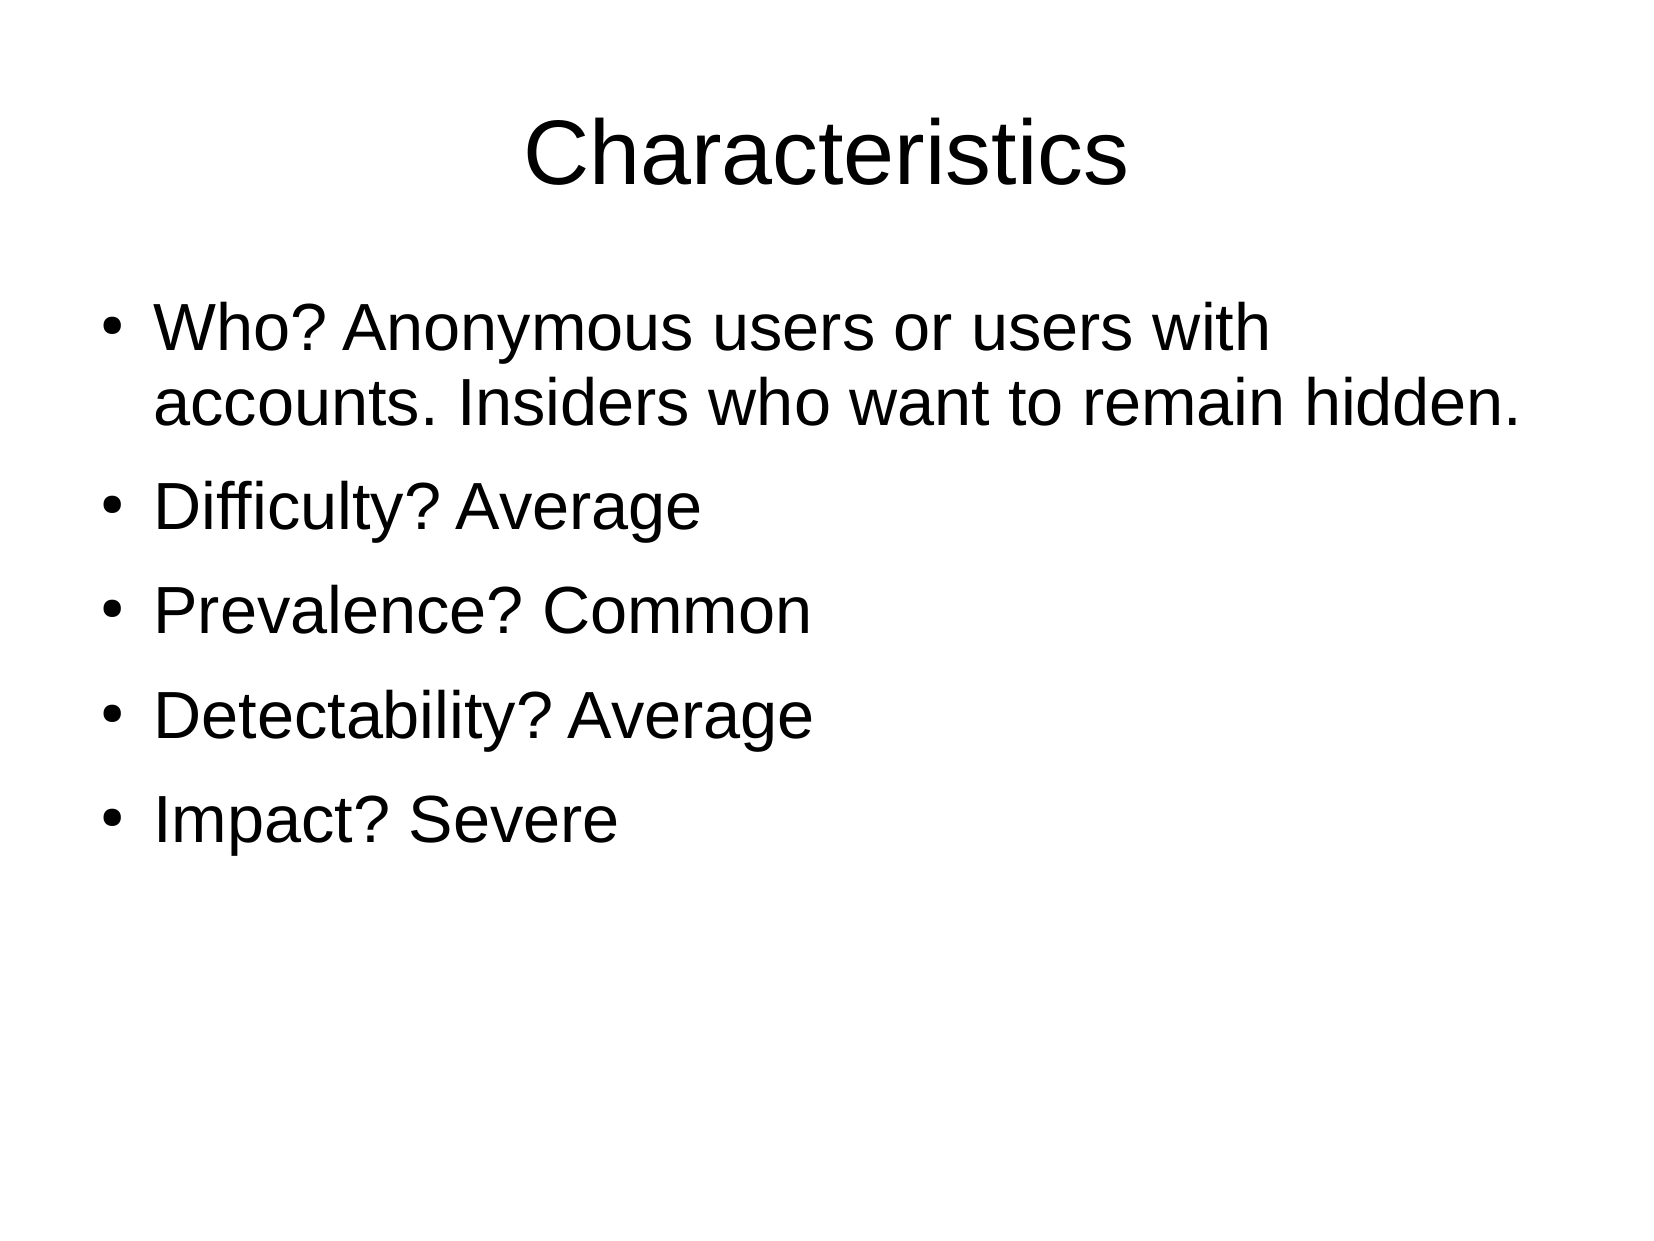

# Characteristics
Who? Anonymous users or users with accounts. Insiders who want to remain hidden.
Difficulty? Average
Prevalence? Common
Detectability? Average
Impact? Severe